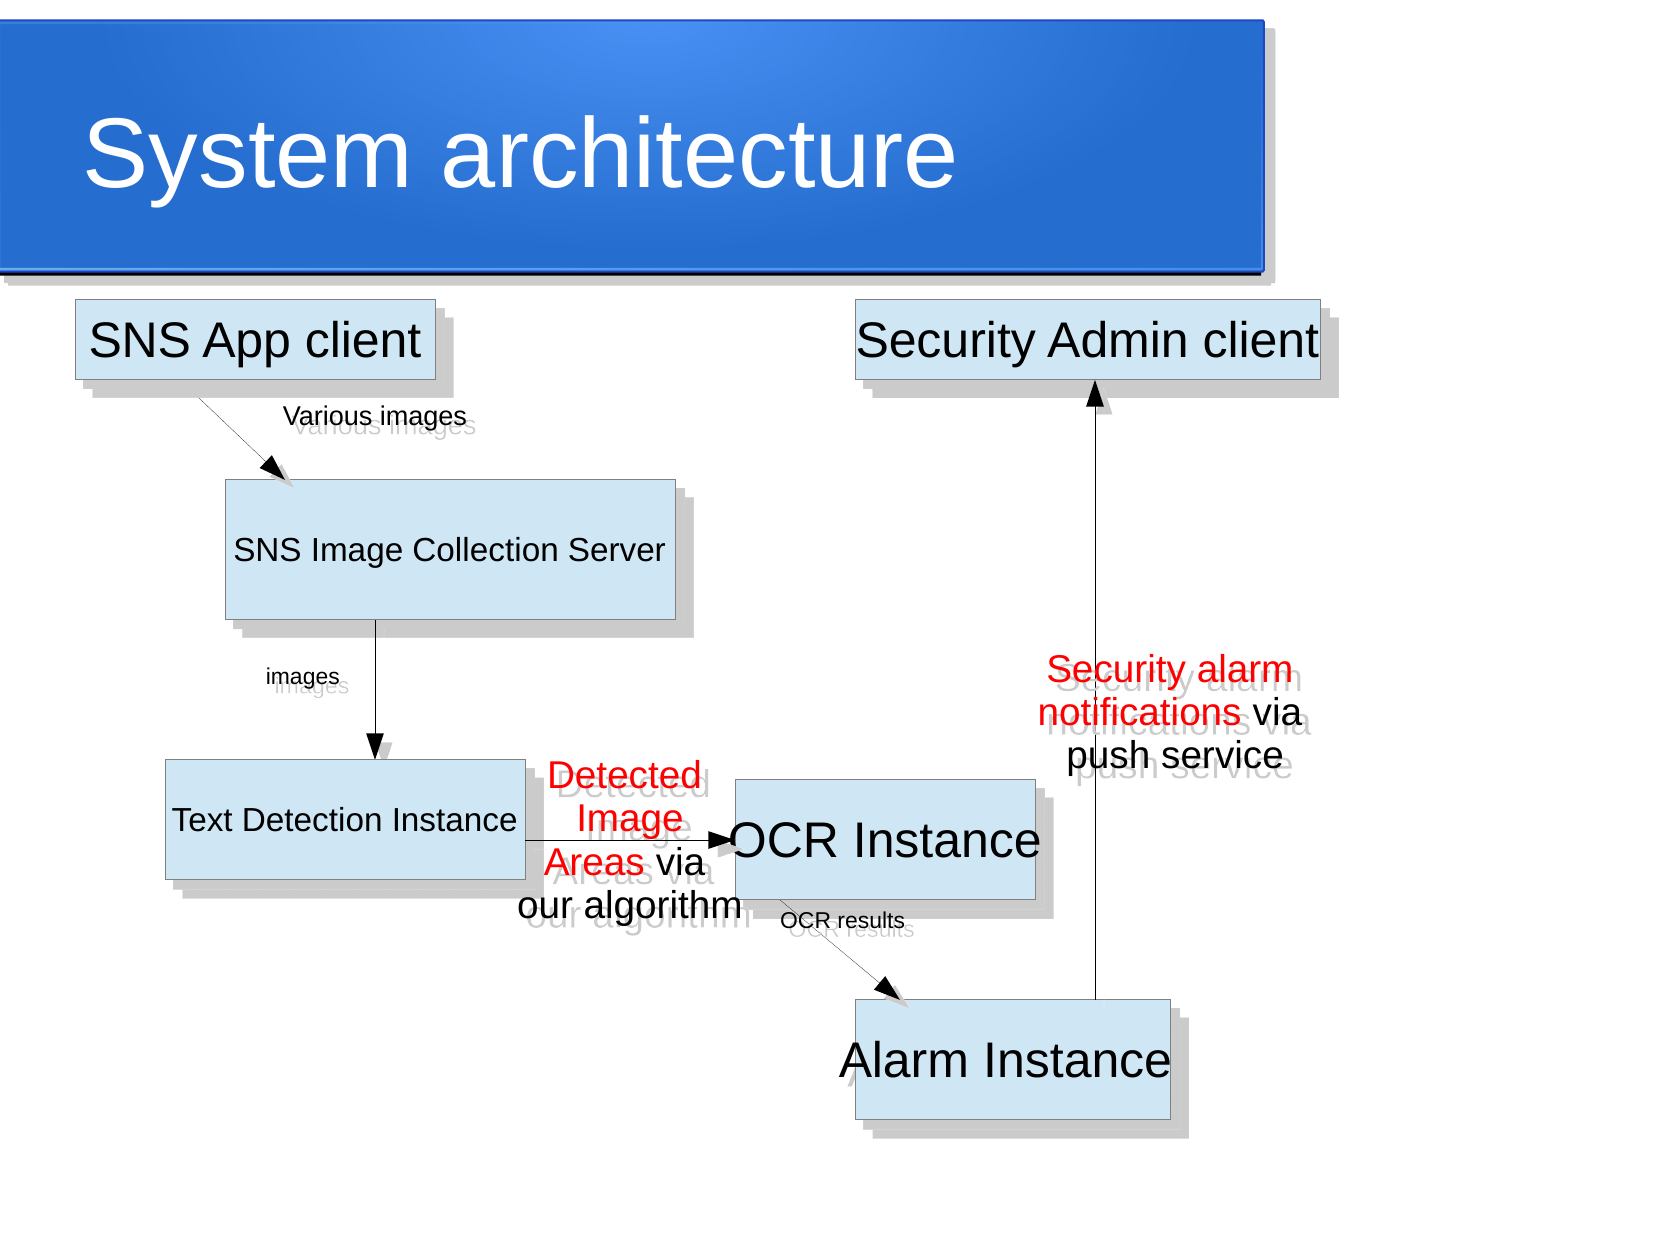

# System architecture
SNS App client
Security Admin client
Various images
SNS Image Collection Server
Security alarm notifications via
 push service
 images
Text Detection Instance
OCR Instance
Detected
Image
Areas via
our algorithm
OCR results
Alarm Instance